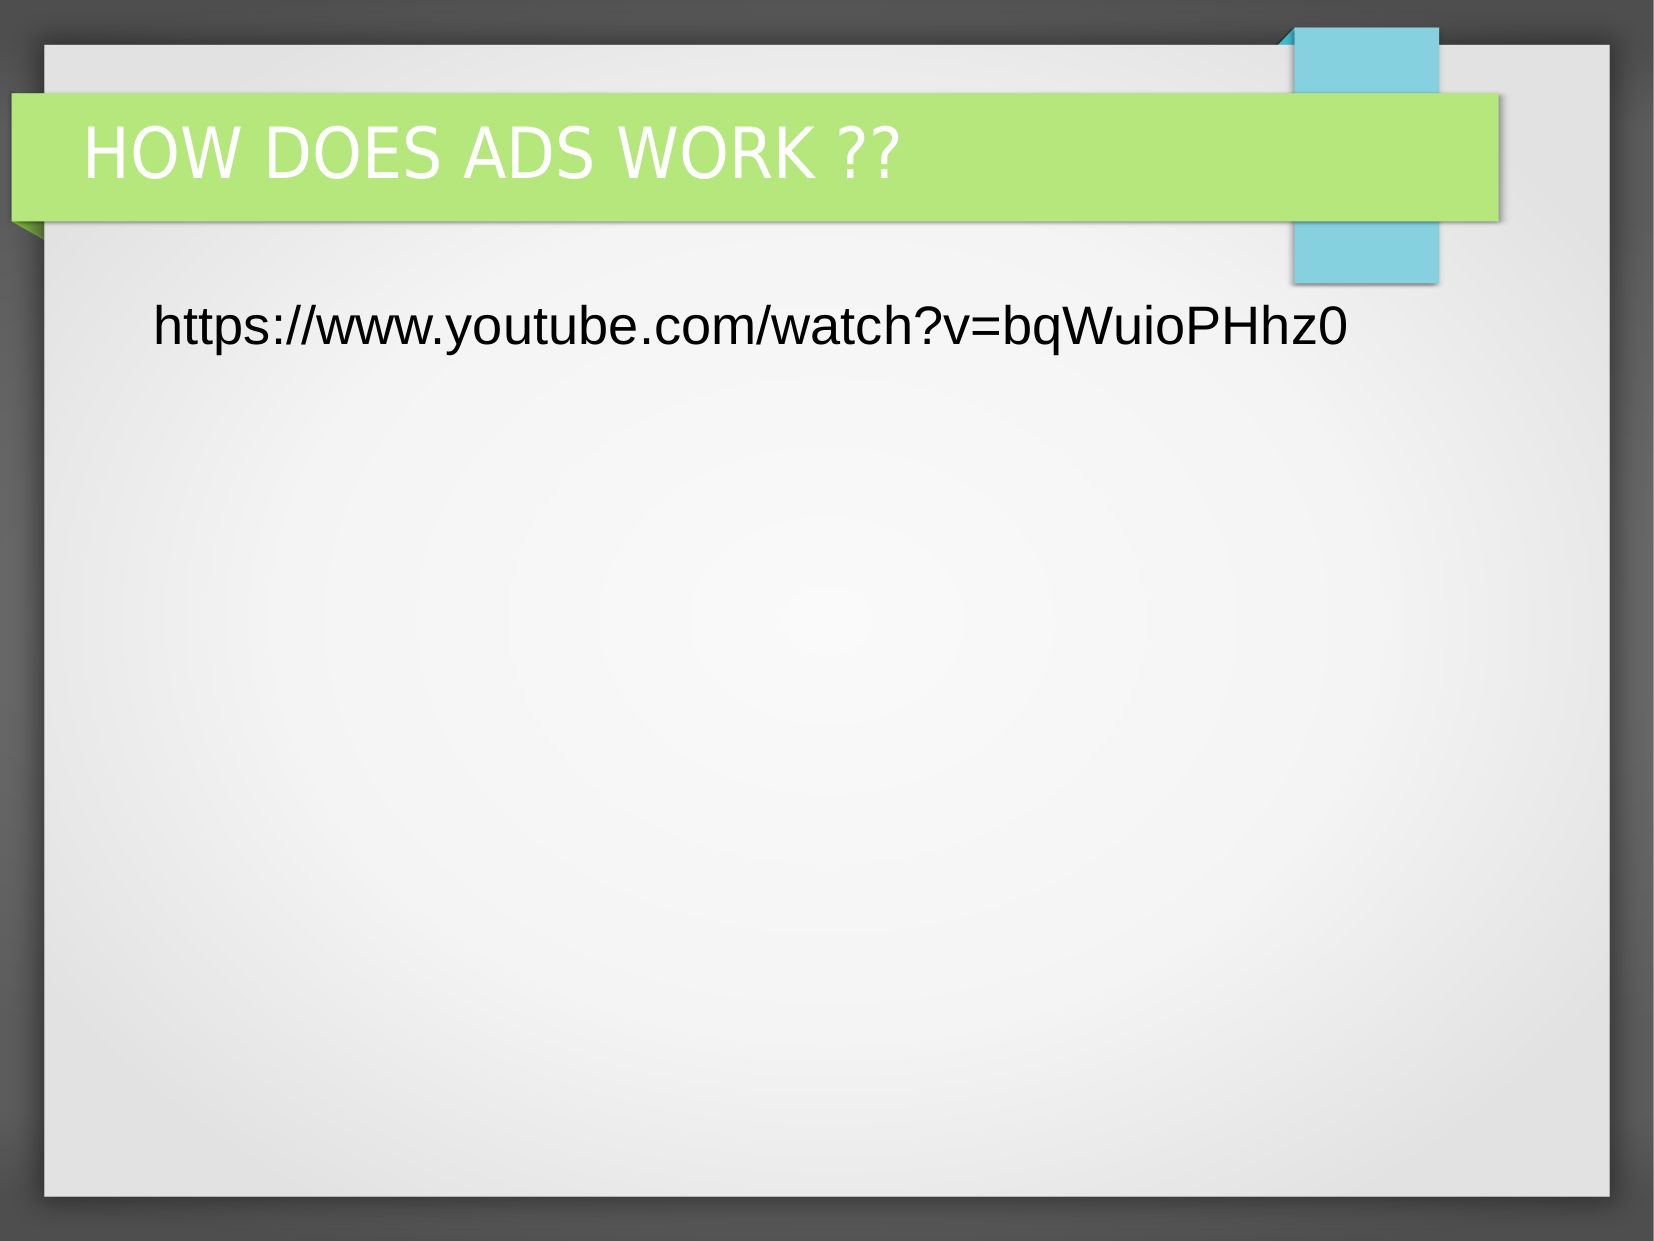

# HOW DOES ADS WORK ??
https://www.youtube.com/watch?v=bqWuioPHhz0